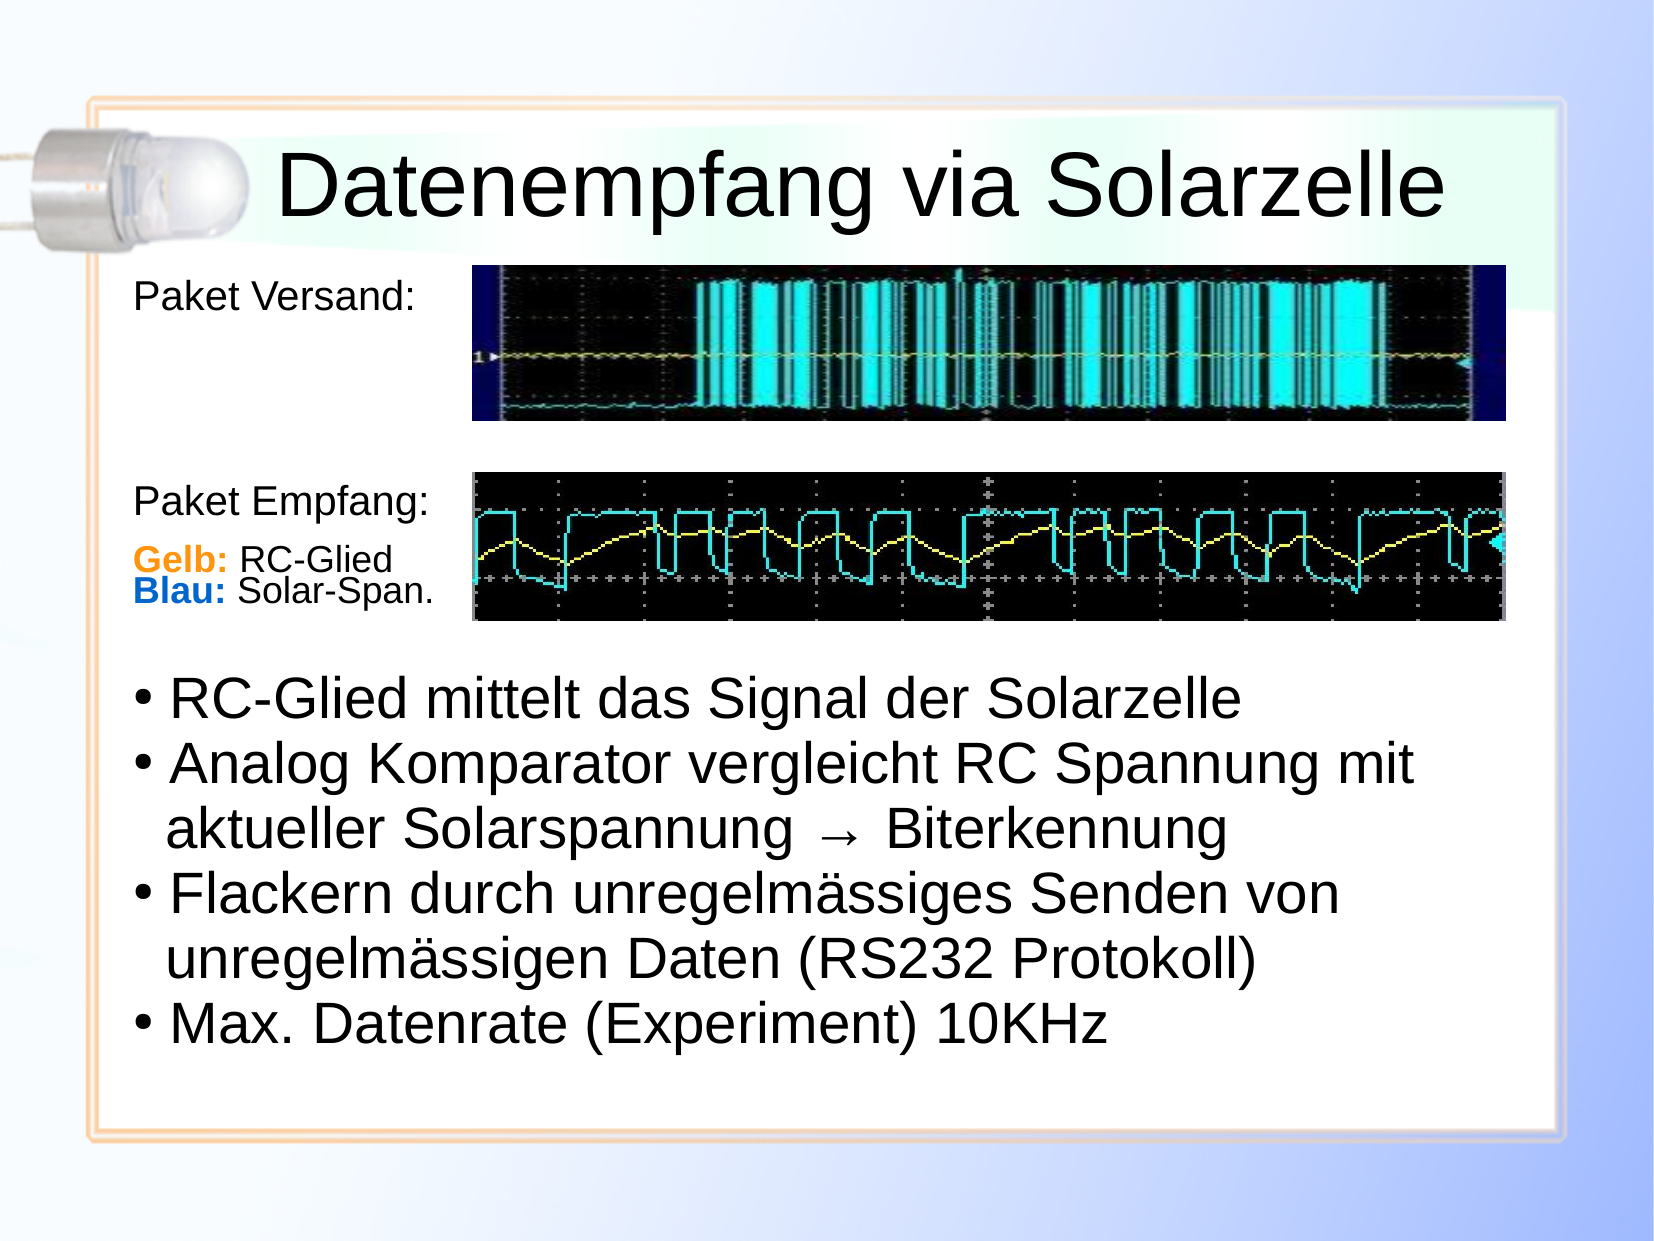

# Datenempfang via Solarzelle
Paket Versand:
Paket Empfang:
Gelb: RC-Glied
Blau: Solar-Span.
 RC-Glied mittelt das Signal der Solarzelle
 Analog Komparator vergleicht RC Spannung mit aktueller Solarspannung → Biterkennung
 Flackern durch unregelmässiges Senden von unregelmässigen Daten (RS232 Protokoll)
 Max. Datenrate (Experiment) 10KHz